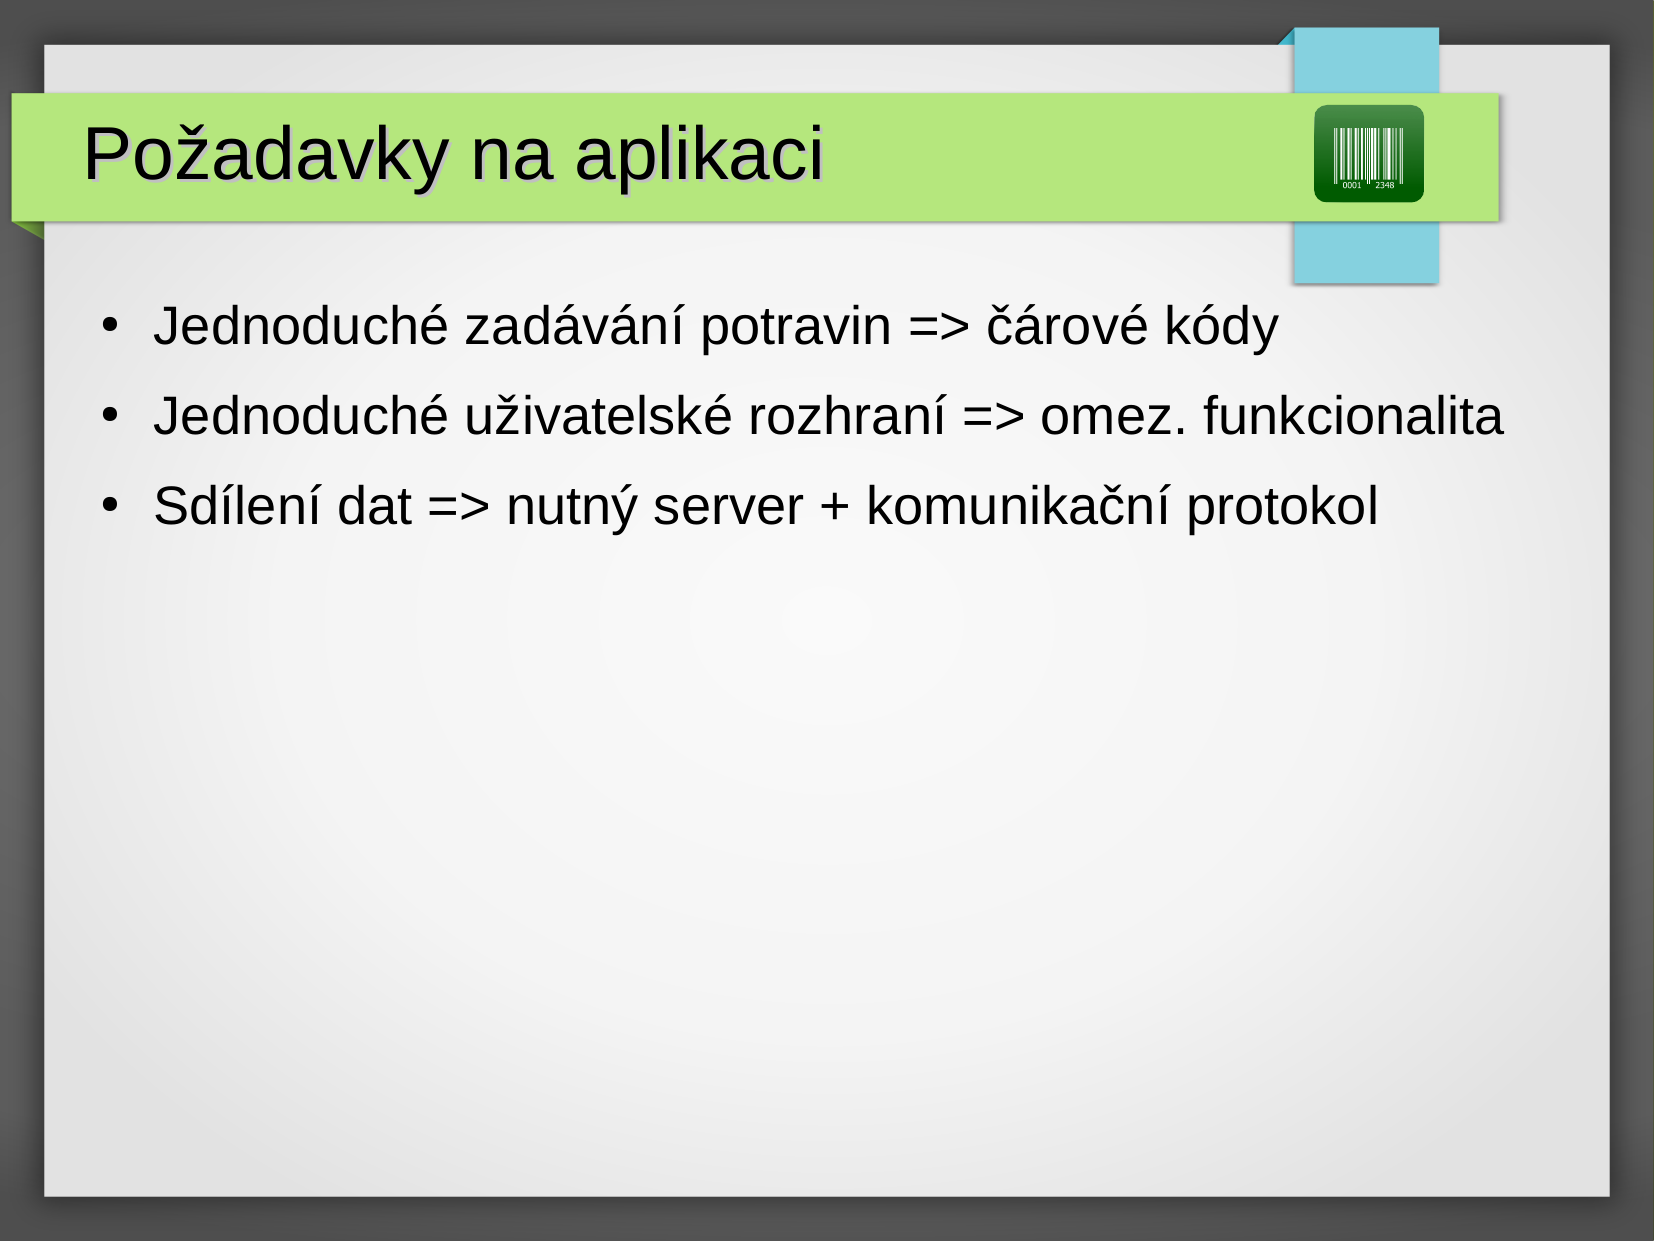

# Požadavky na aplikaci
Jednoduché zadávání potravin => čárové kódy
Jednoduché uživatelské rozhraní => omez. funkcionalita
Sdílení dat => nutný server + komunikační protokol